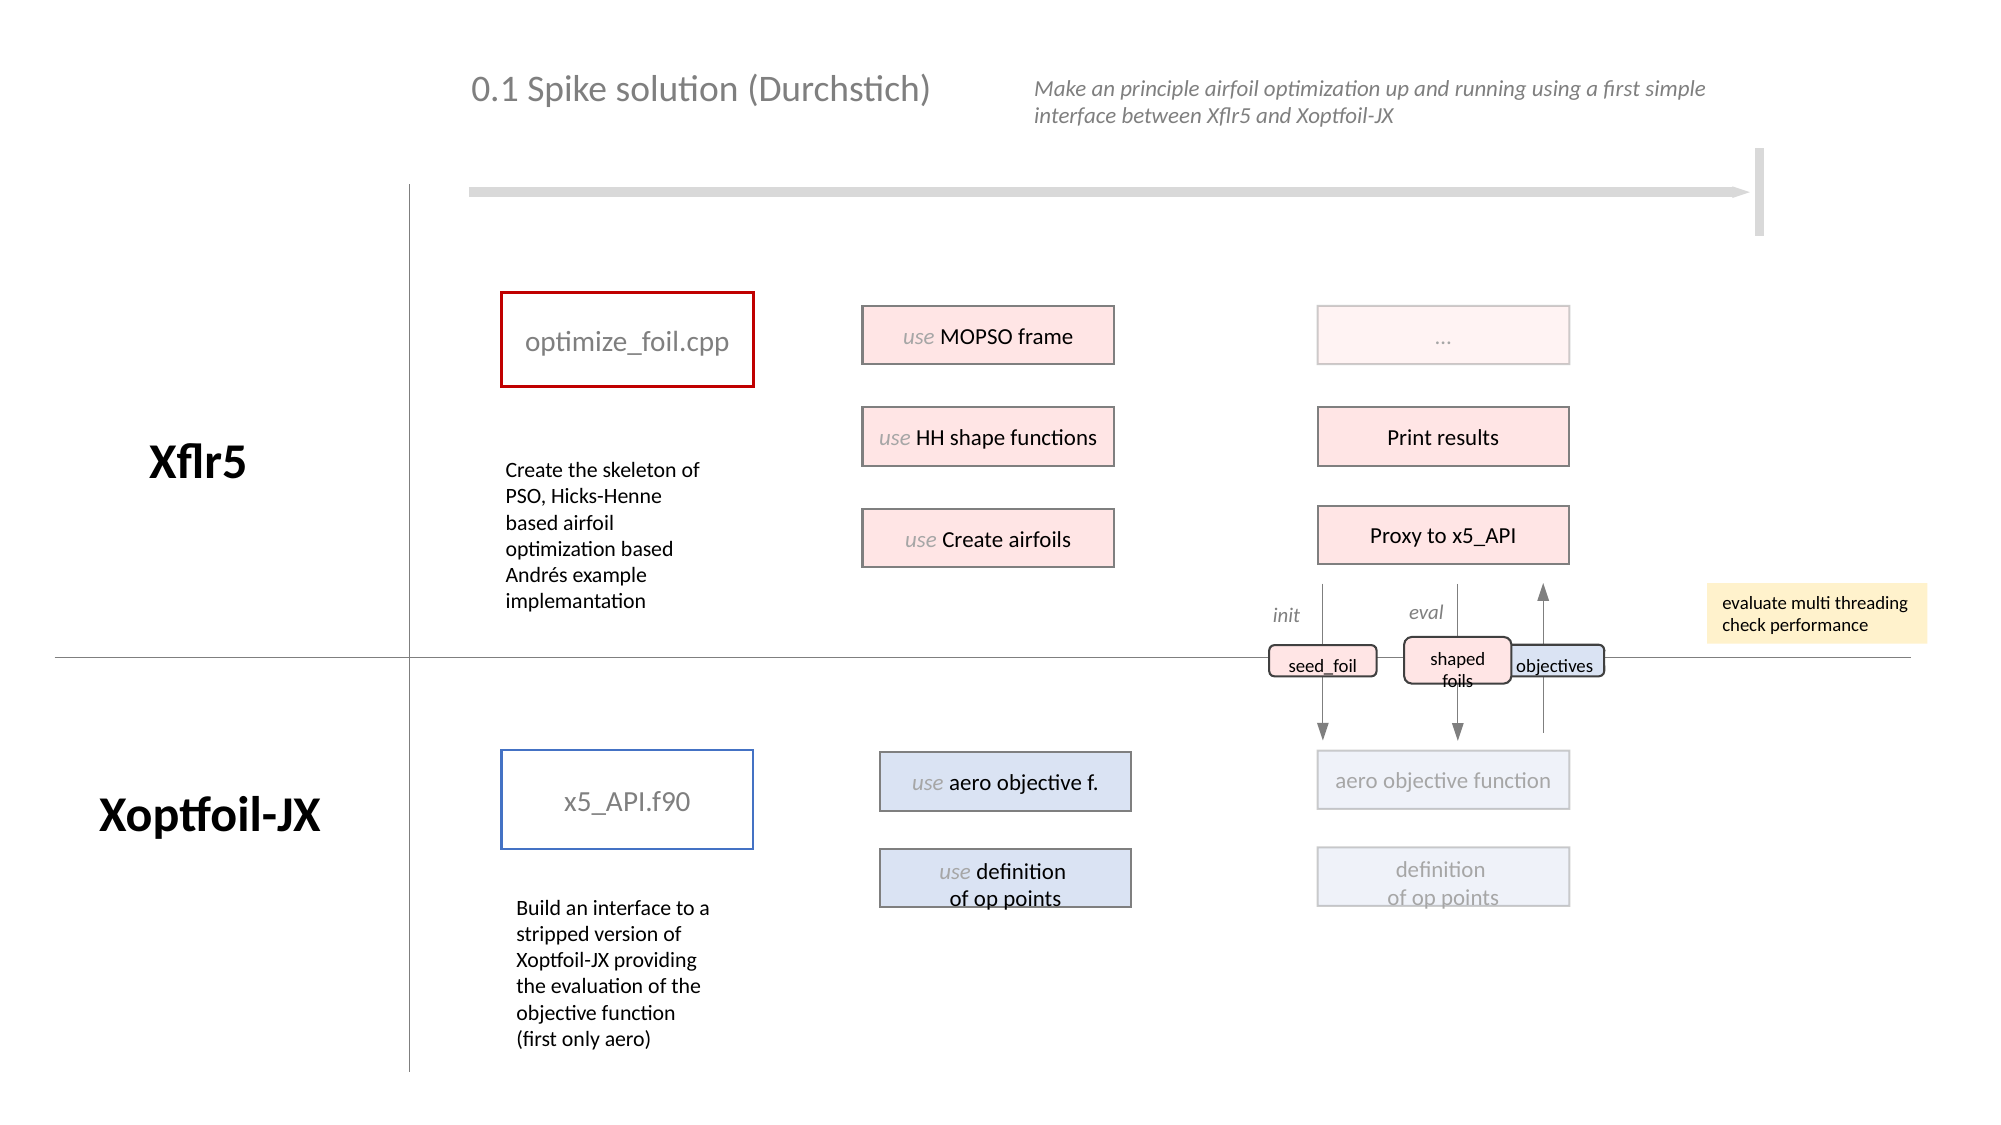

0.1 Spike solution (Durchstich)
Make an principle airfoil optimization up and running using a first simple interface between Xflr5 and Xoptfoil-JX
optimize_foil.cpp
use MOPSO frame
…
use HH shape functions
Print results
Xflr5
Create the skeleton of PSO, Hicks-Henne based airfoil optimization based Andrés example implemantation
Proxy to x5_API
use Create airfoils
evaluate multi threading
check performance
eval
init
shaped foils
objectives
seed_foil
x5_API.f90
aero objective function
use aero objective f.
Xoptfoil-JX
definition
of op points
use definition
of op points
Build an interface to a stripped version of Xoptfoil-JX providing the evaluation of the objective function
(first only aero)